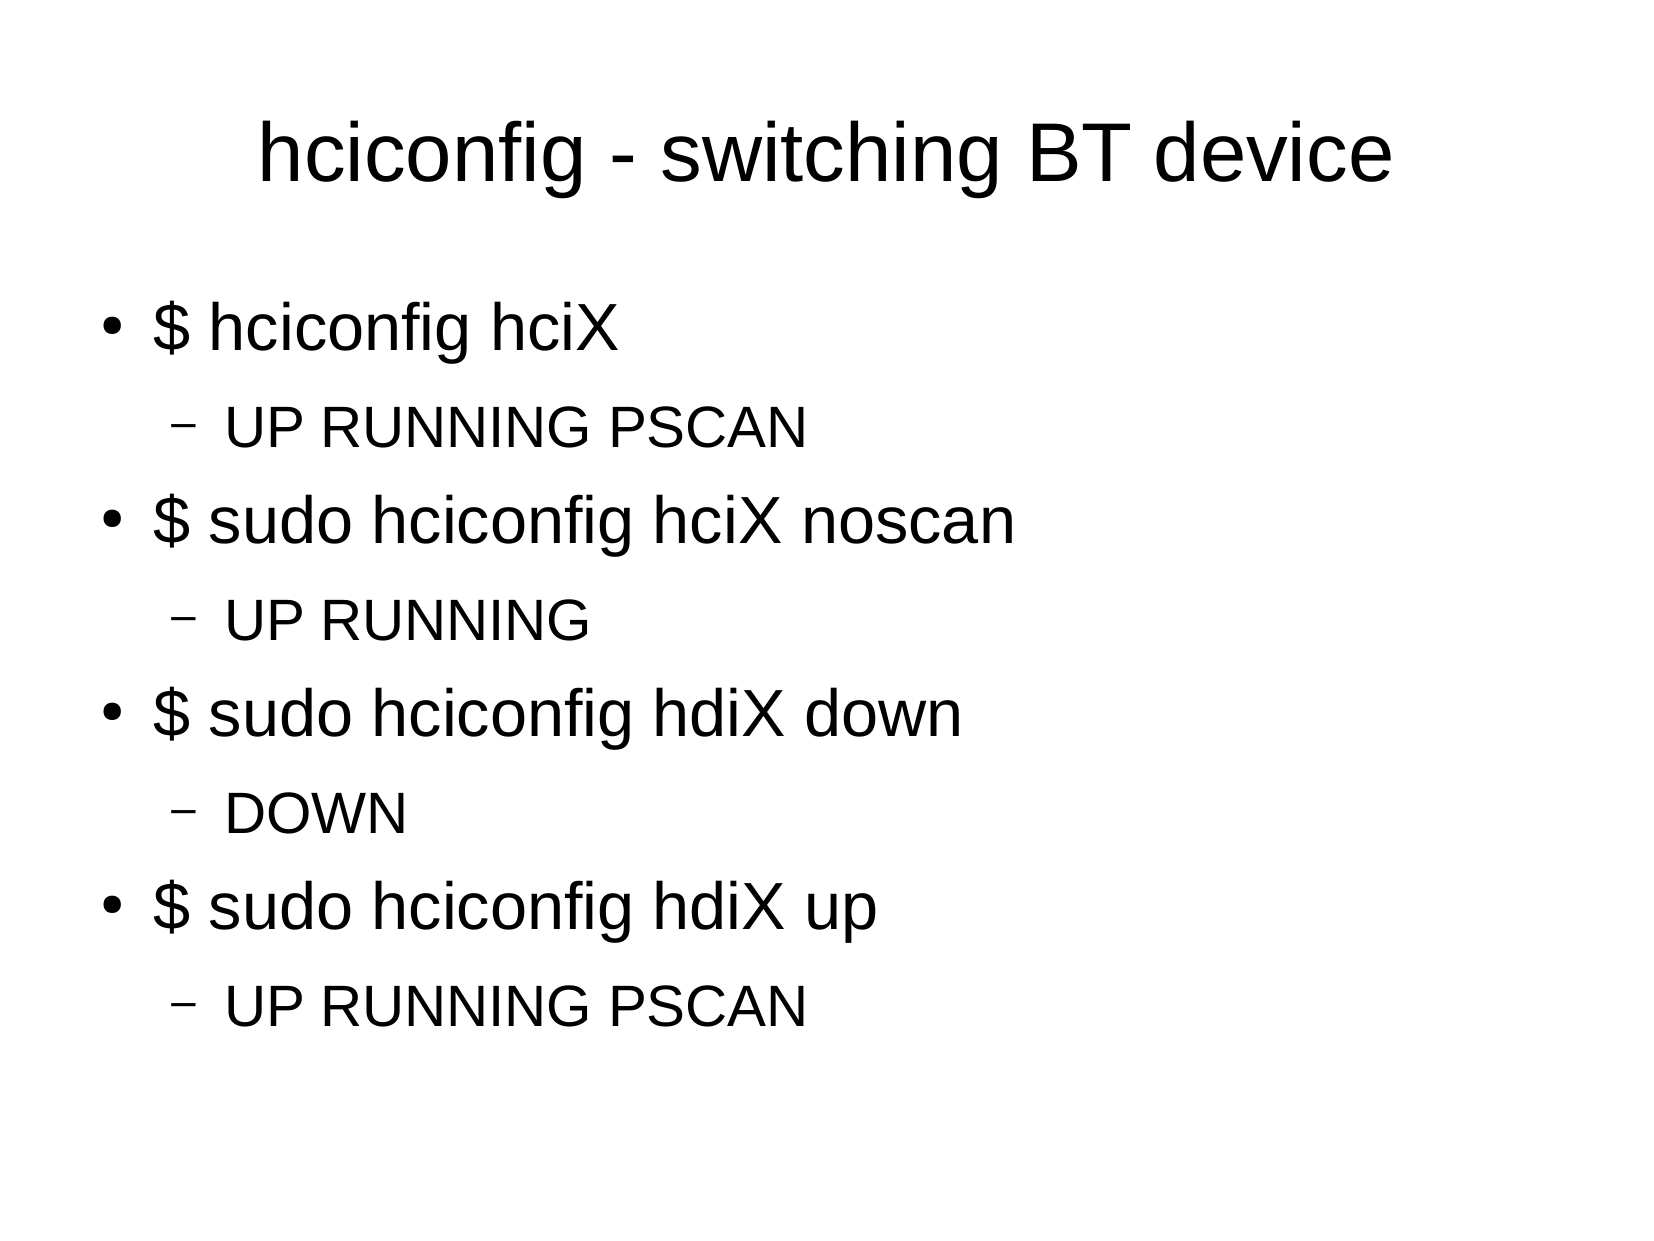

# hciconfig - switching BT device
$ hciconfig hciX
UP RUNNING PSCAN
$ sudo hciconfig hciX noscan
UP RUNNING
$ sudo hciconfig hdiX down
DOWN
$ sudo hciconfig hdiX up
UP RUNNING PSCAN